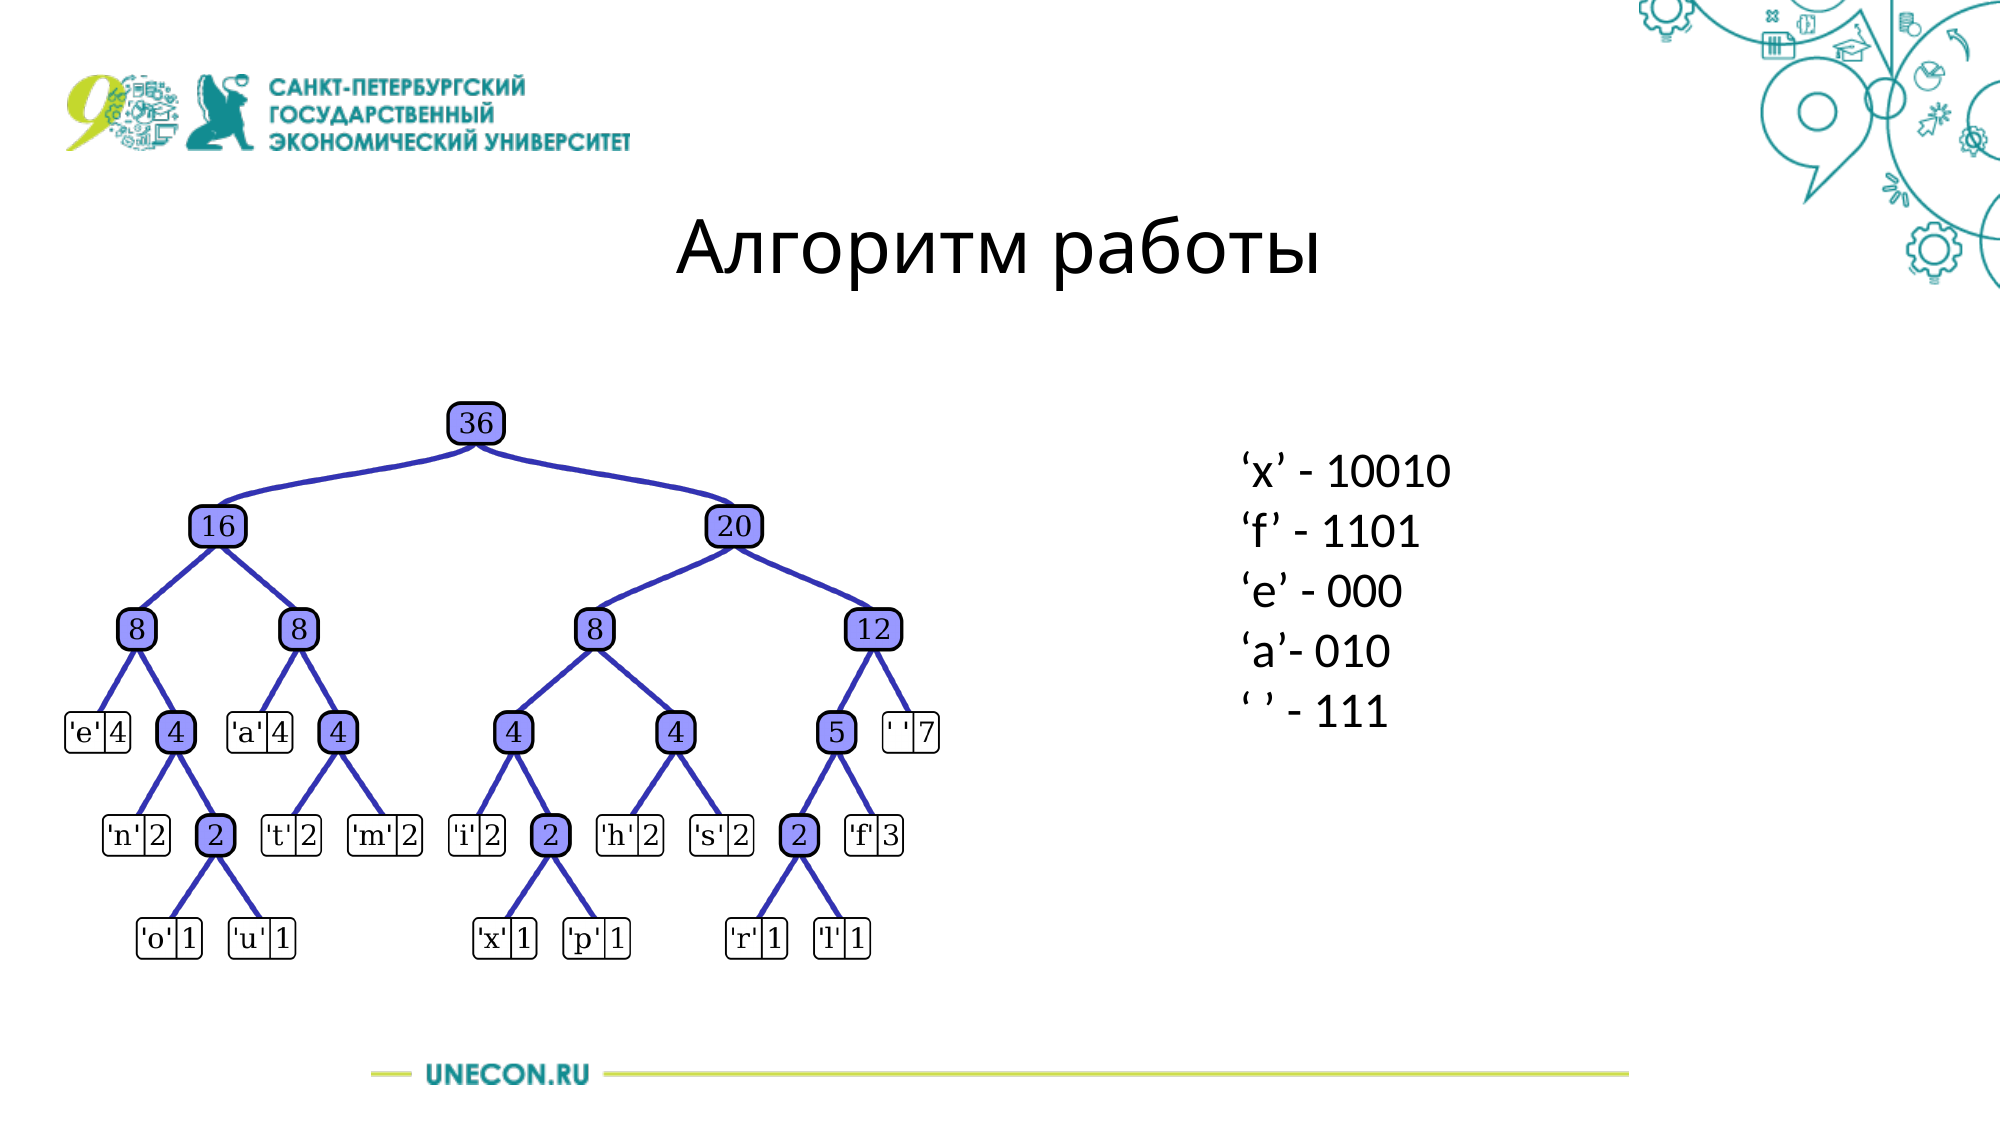

# Алгоритм работы
‘x’ - 10010
‘f’ - 1101
‘e’ - 000
‘a’- 010
‘ ’ - 111